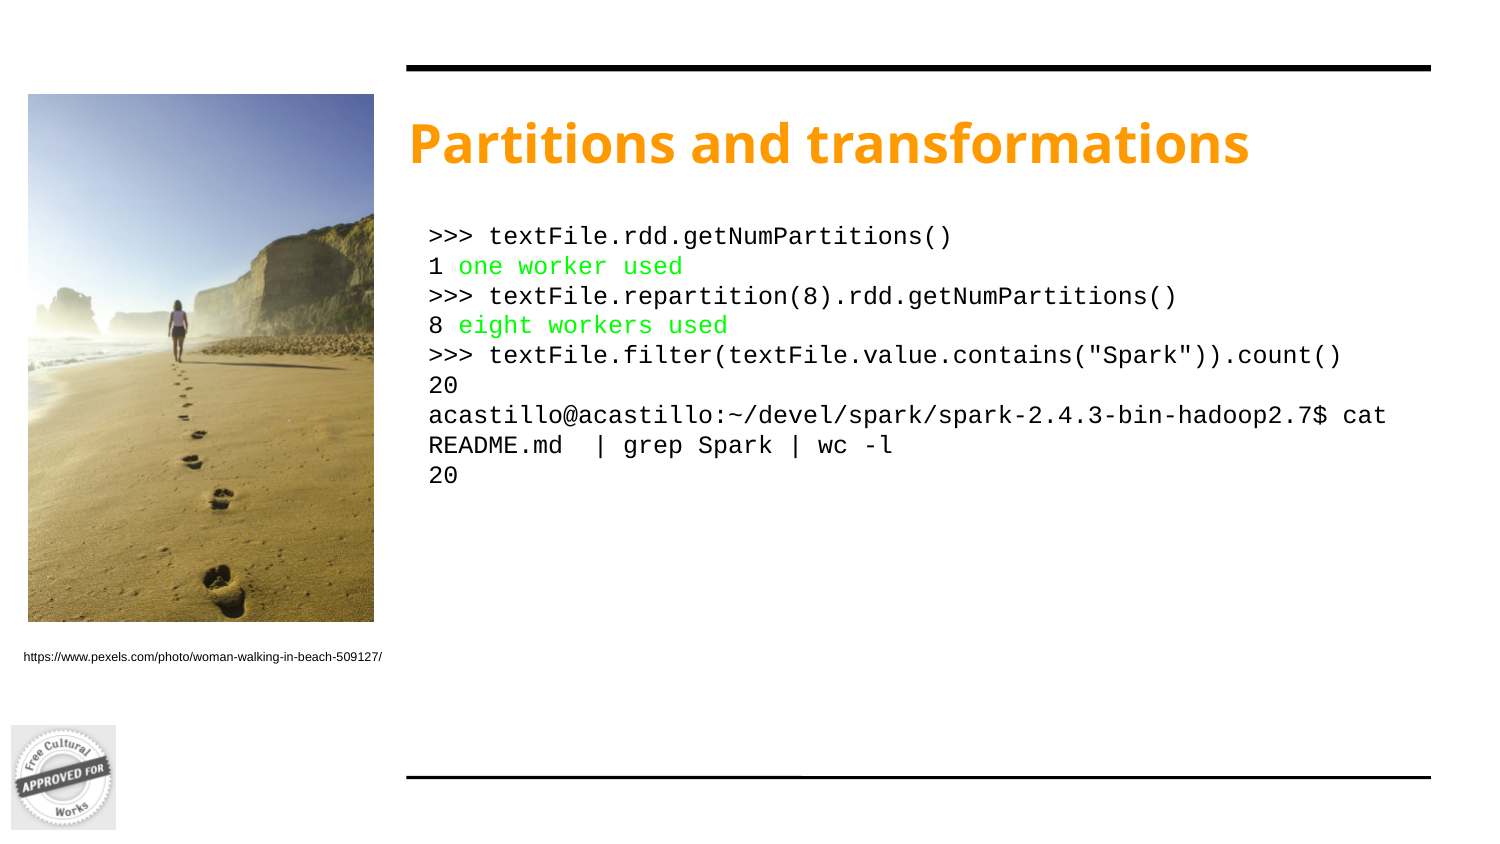

# Partitions and transformations
>>> textFile.rdd.getNumPartitions()
1 one worker used
>>> textFile.repartition(8).rdd.getNumPartitions()
8 eight workers used
>>> textFile.filter(textFile.value.contains("Spark")).count()
20
acastillo@acastillo:~/devel/spark/spark-2.4.3-bin-hadoop2.7$ cat README.md | grep Spark | wc -l
20
https://www.pexels.com/photo/woman-walking-in-beach-509127/